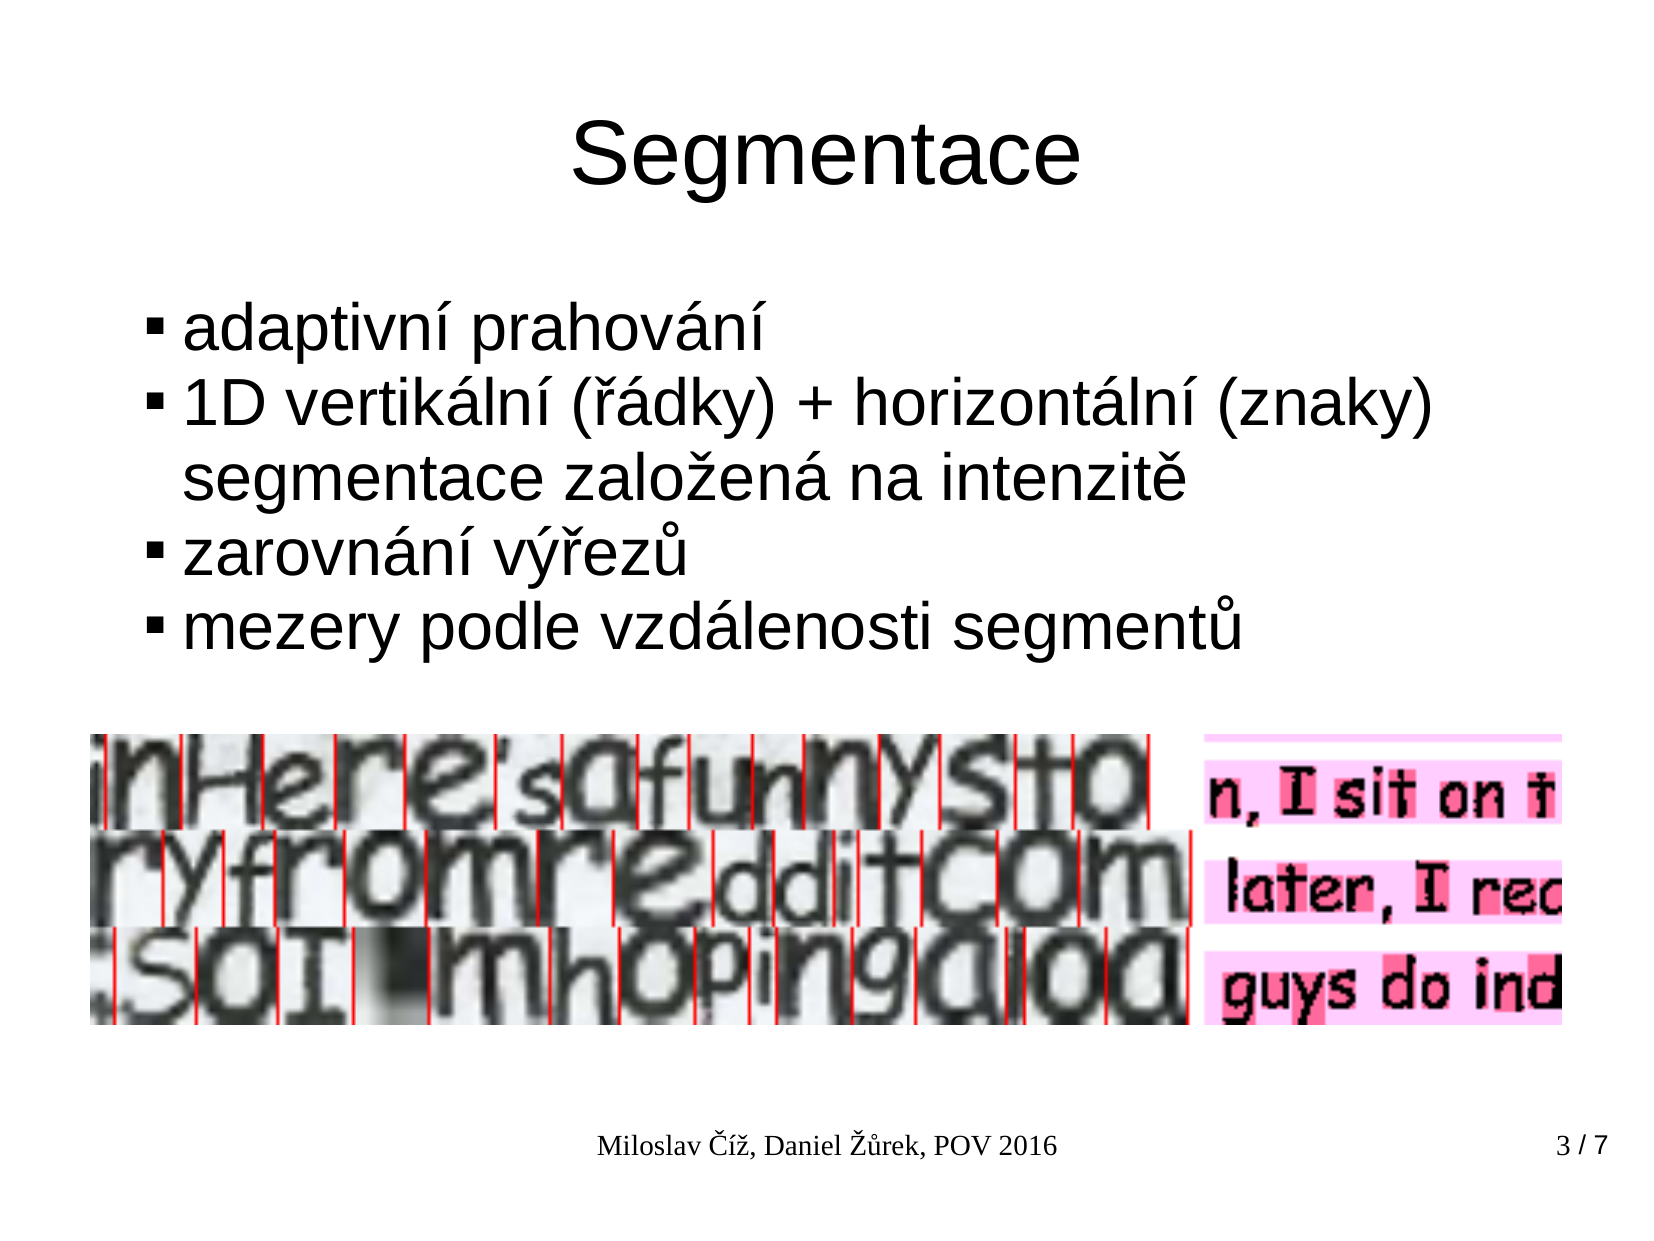

# Segmentace
adaptivní prahování
1D vertikální (řádky) + horizontální (znaky) segmentace založená na intenzitě
zarovnání výřezů
mezery podle vzdálenosti segmentů
Miloslav Číž, Daniel Žůrek, POV 2016
3
/ 7